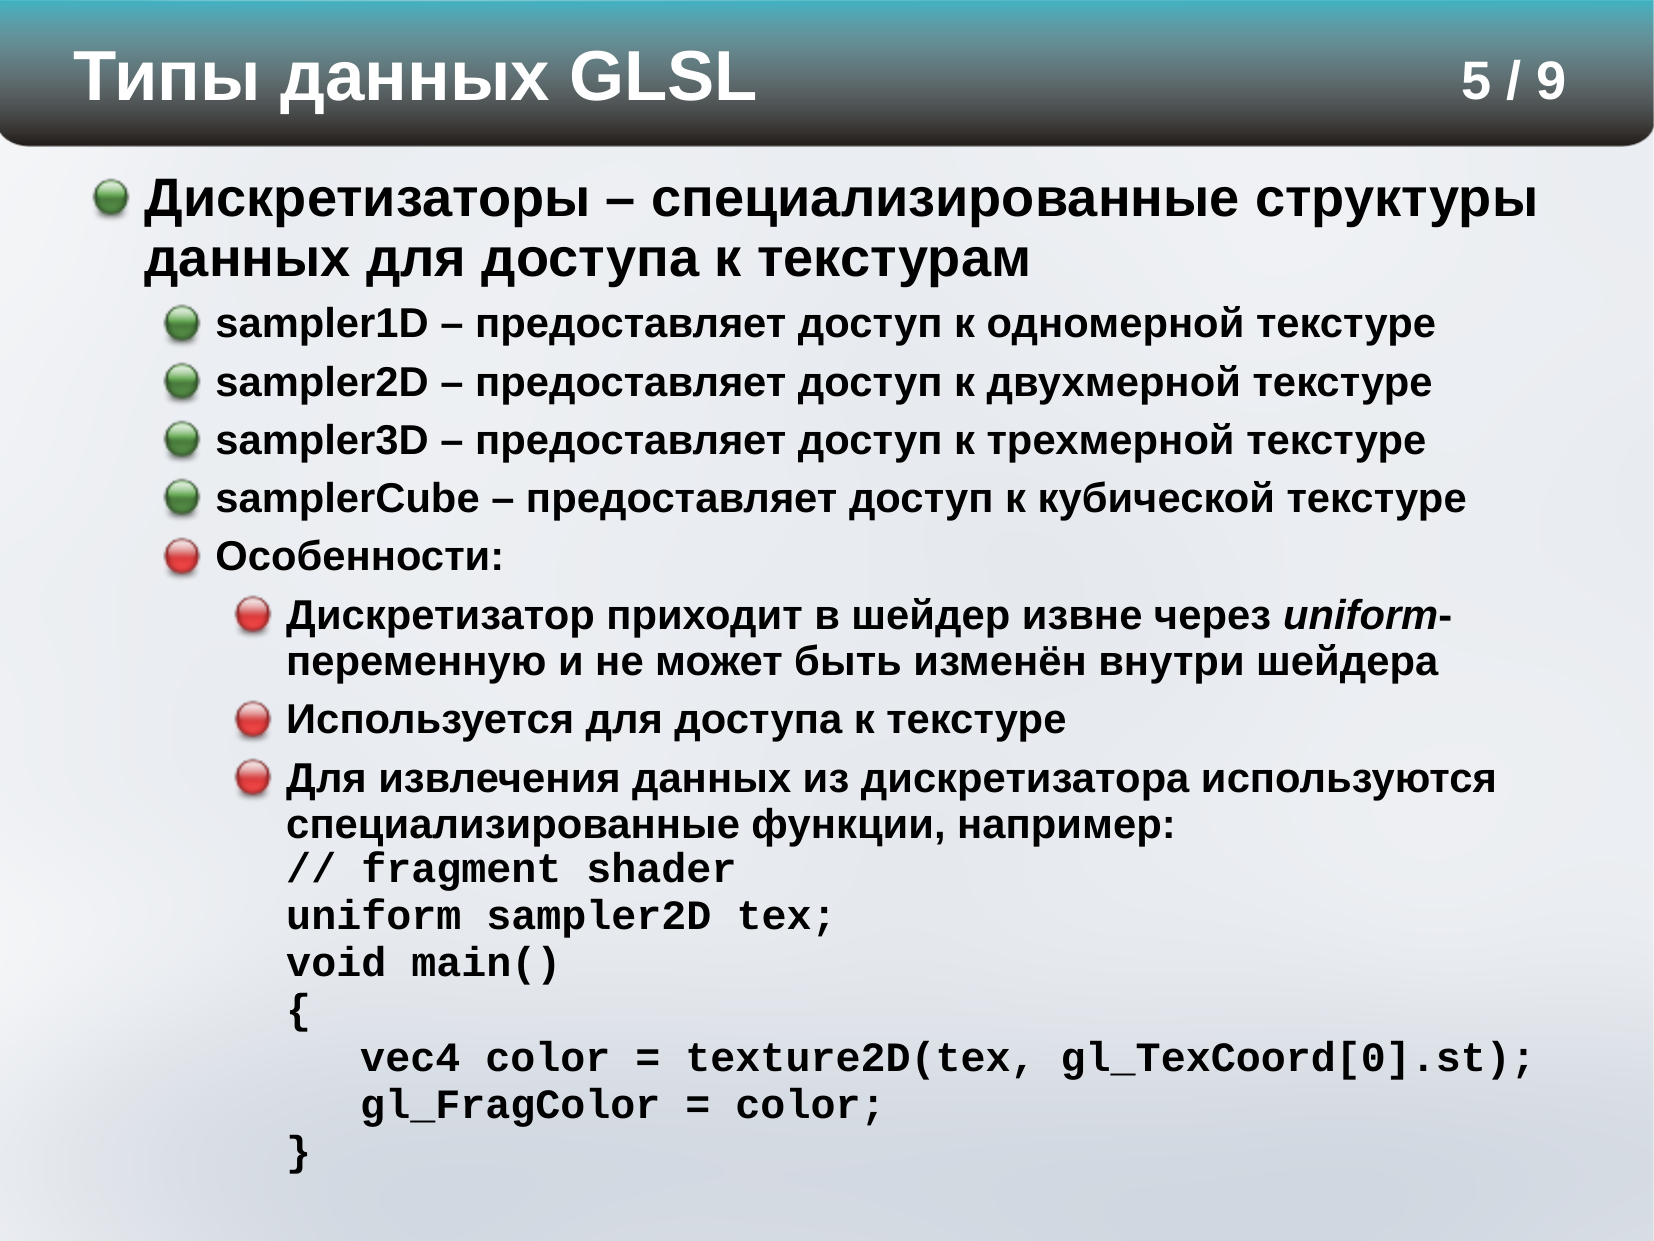

Типы данных GLSL
Дискретизаторы – специализированные структуры данных для доступа к текстурам
sampler1D – предоставляет доступ к одномерной текстуре
sampler2D – предоставляет доступ к двухмерной текстуре
sampler3D – предоставляет доступ к трехмерной текстуре
samplerCube – предоставляет доступ к кубической текстуре
Особенности:
Дискретизатор приходит в шейдер извне через uniform-переменную и не может быть изменён внутри шейдера
Используется для доступа к текстуре
Для извлечения данных из дискретизатора используются специализированные функции, например:
// fragment shader
uniform sampler2D tex;
void main()
{
	vec4 color = texture2D(tex, gl_TexCoord[0].st);
	gl_FragColor = color;
}